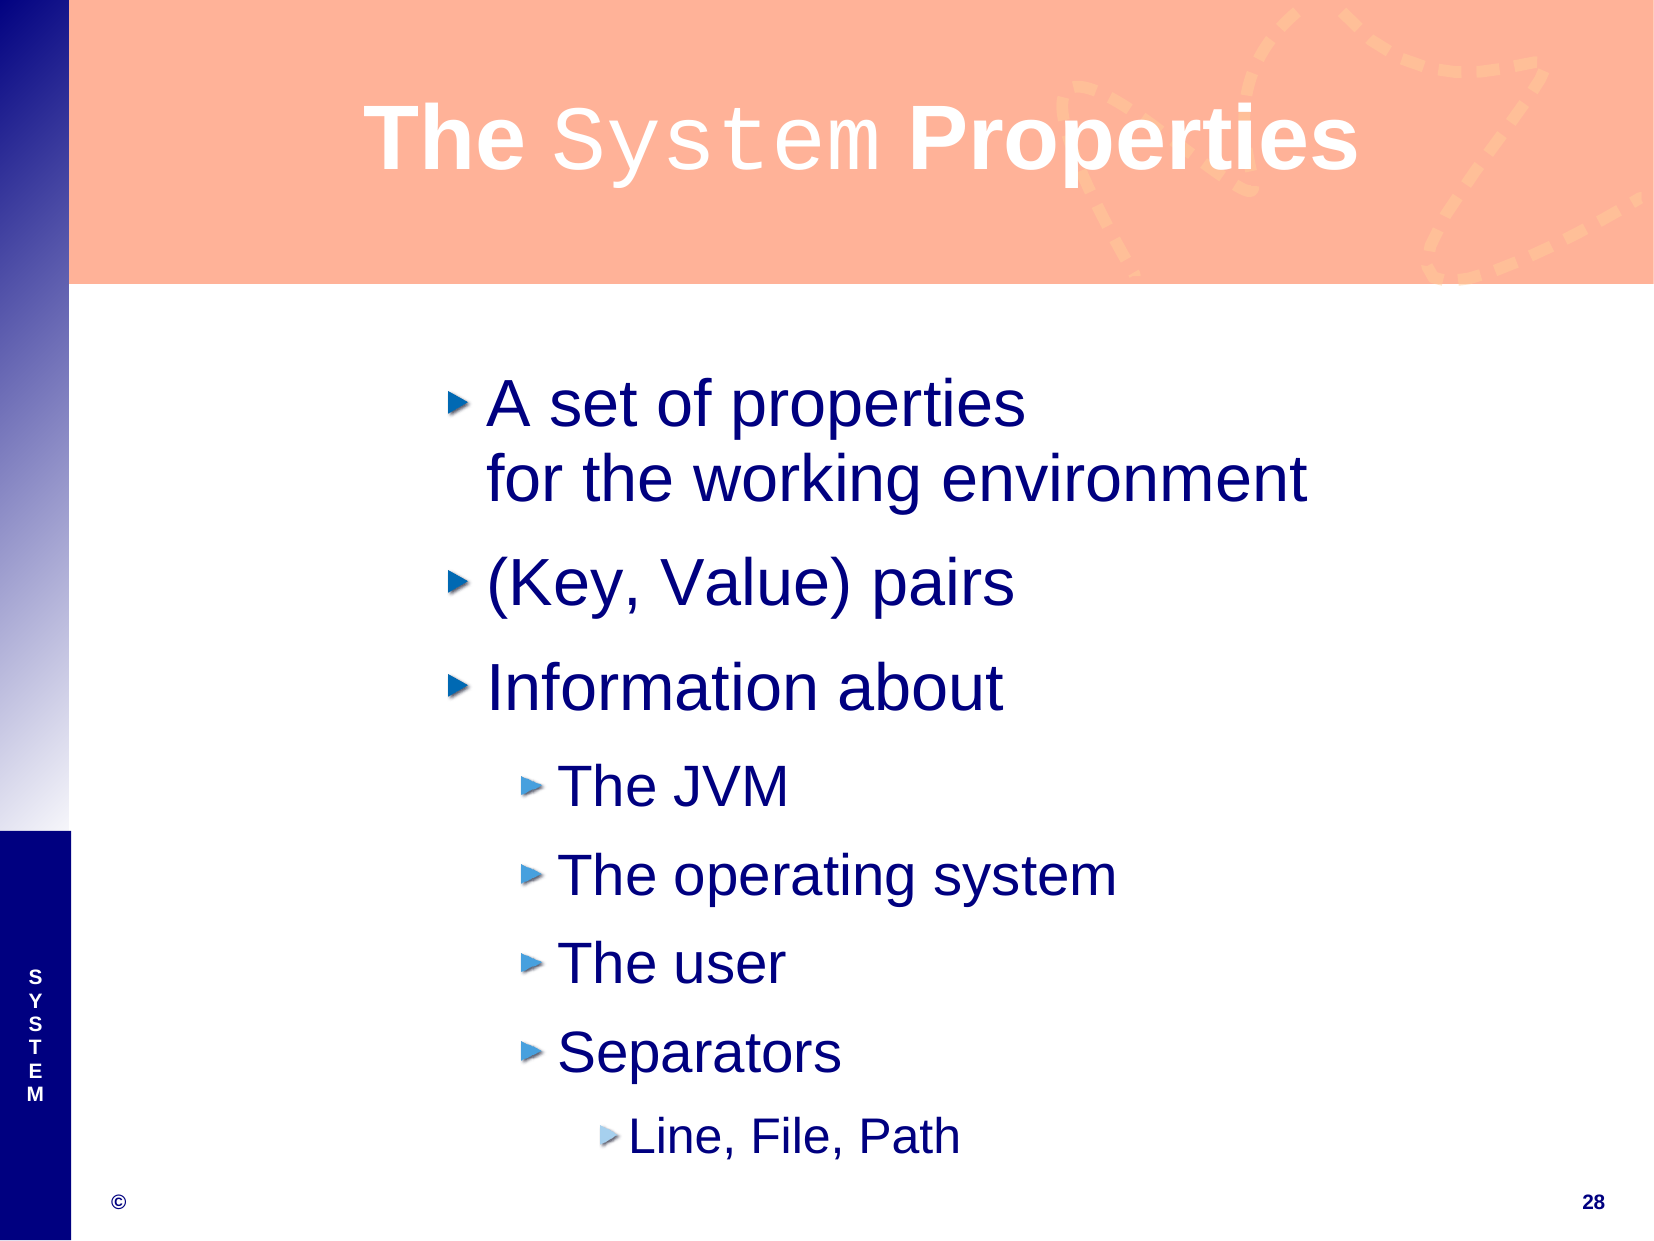

The System Properties
# A set of properties for the working environment
(Key, Value) pairs
Information about
The JVM
The operating system
The user
Separators
Line, File, Path
S
Y
S
T
E
M